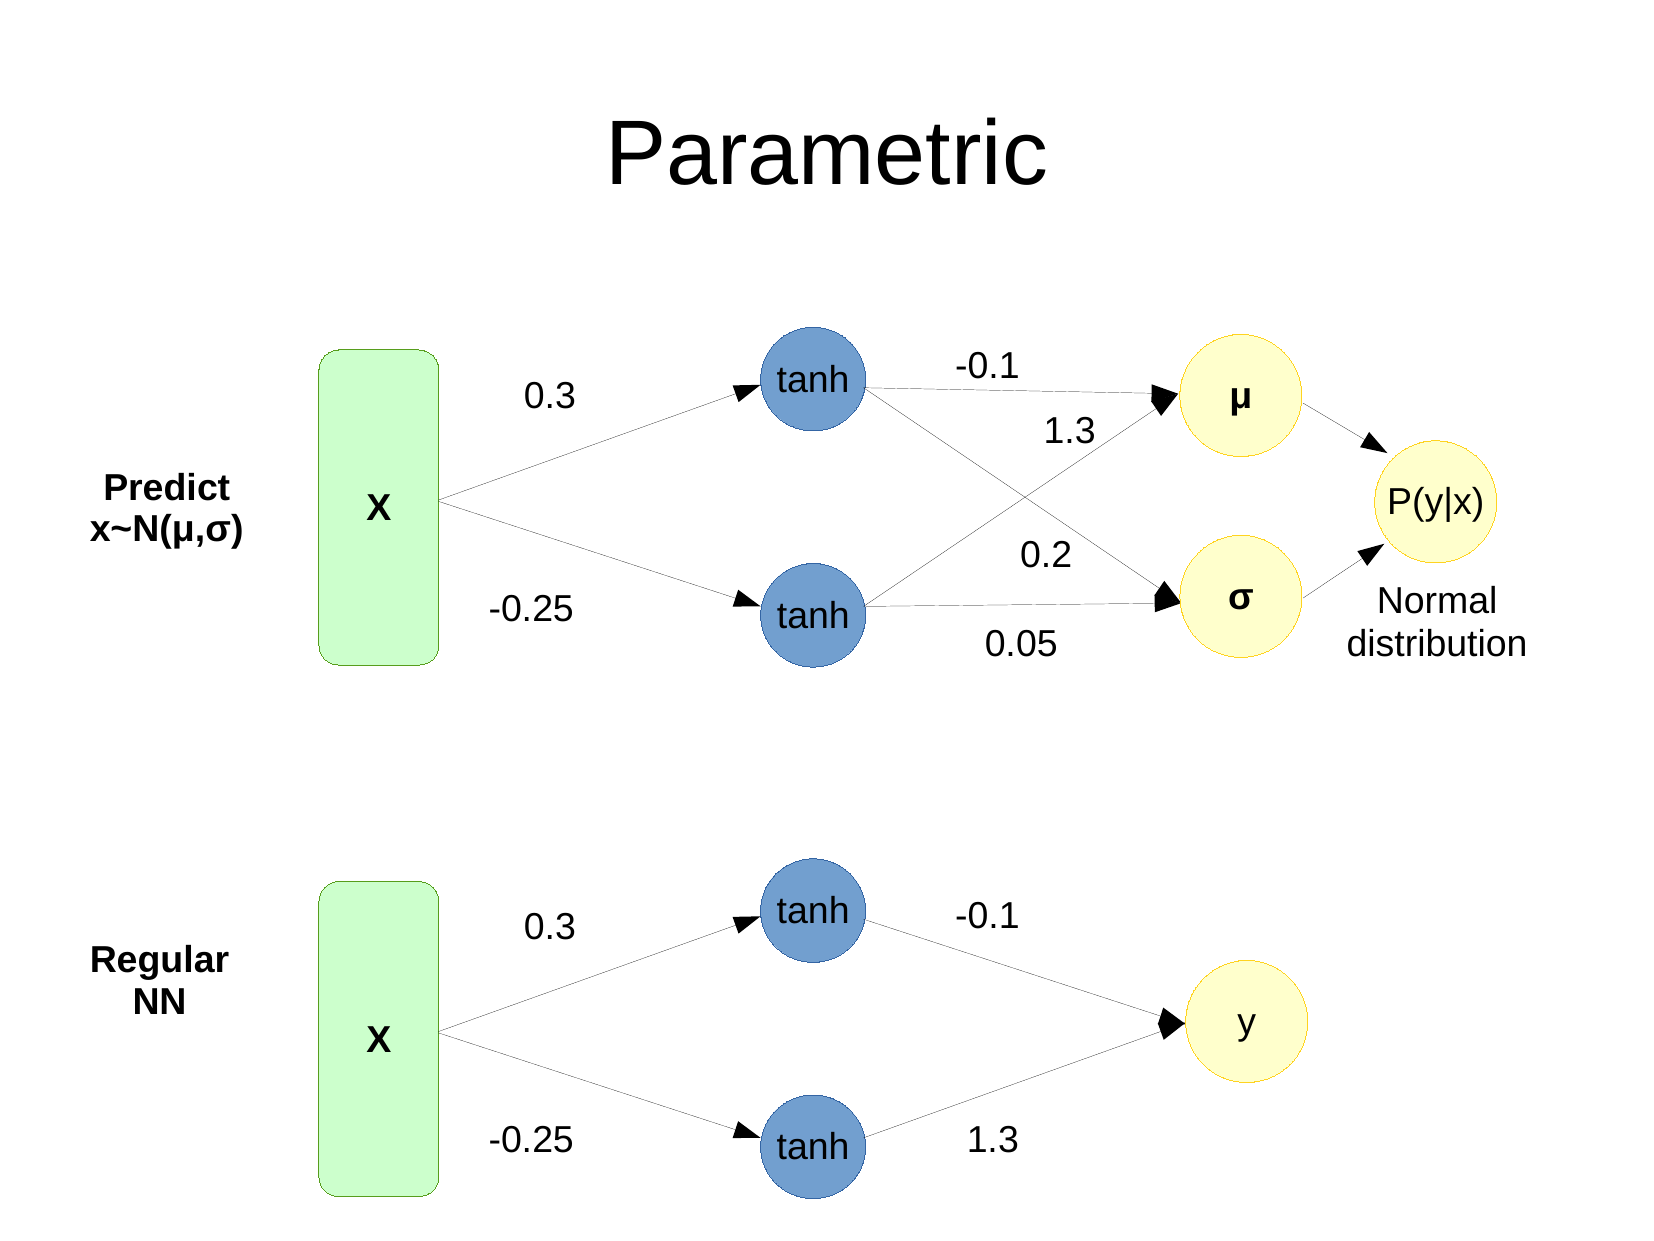

# Parametric
tanh
μ
-0.1
X
0.3
1.3
P(y|x)
Predict
x~N(μ,σ)
0.2
σ
tanh
Normal distribution
-0.25
0.05
tanh
X
-0.1
0.3
Regular
NN
y
tanh
-0.25
1.3